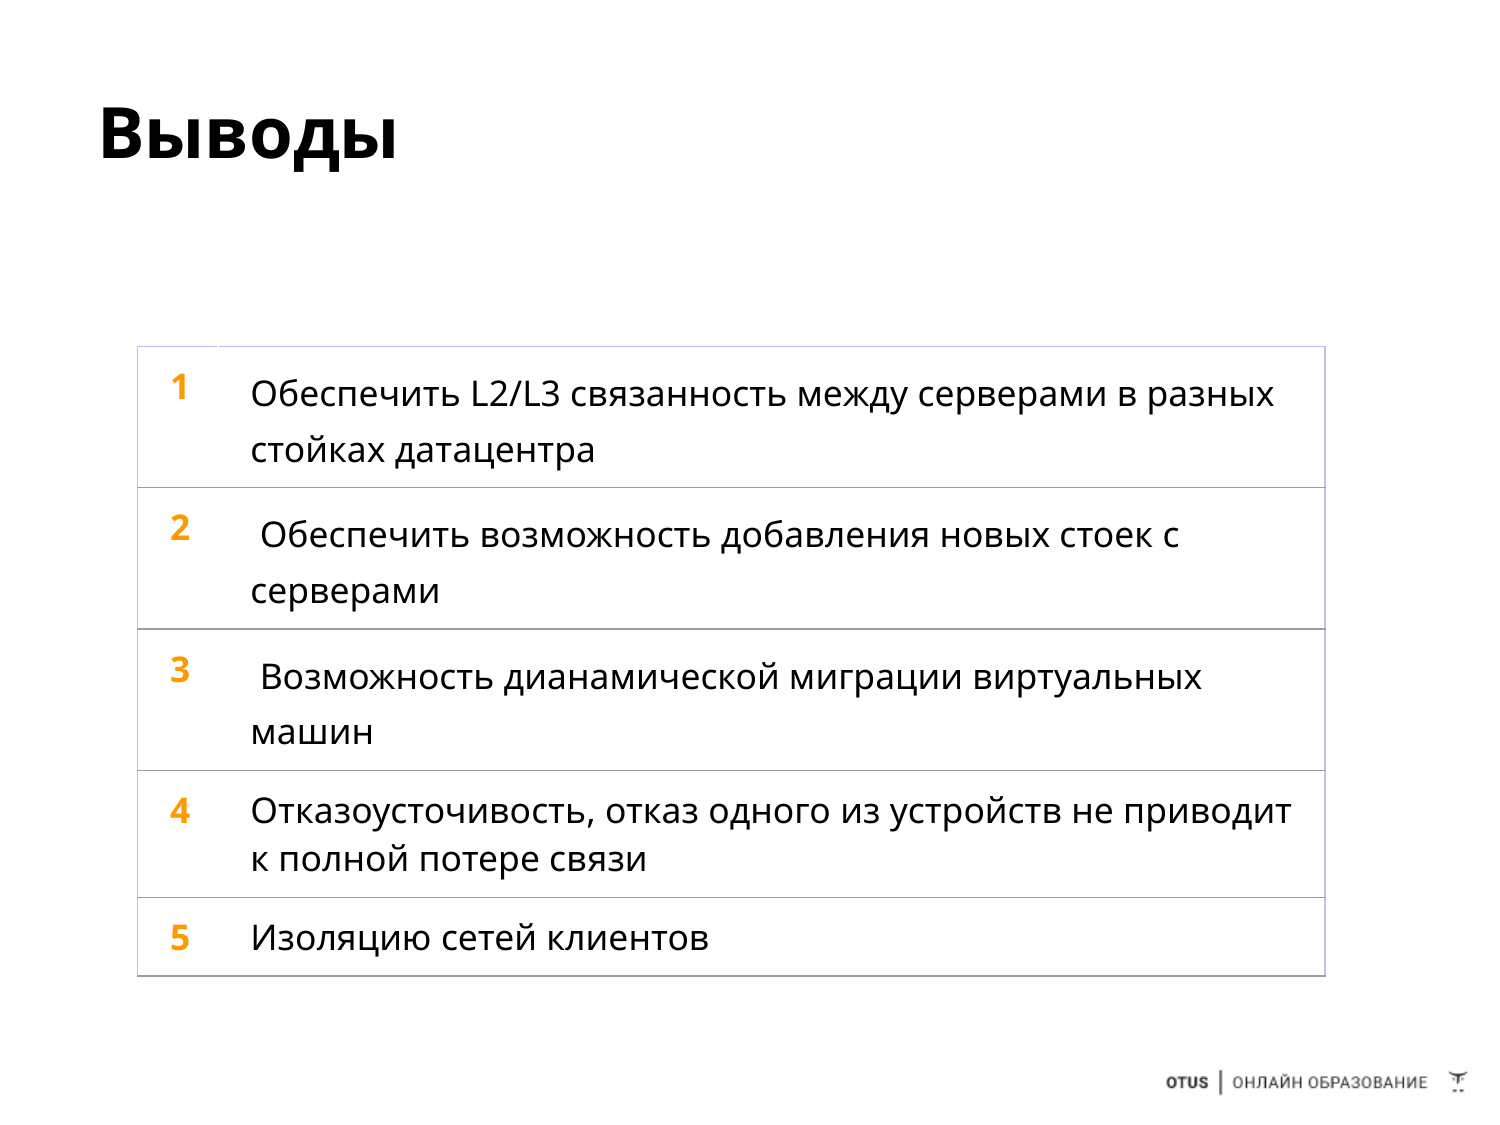

# Выводы
| 1 | Обеспечить L2/L3 связанность между серверами в разных стойках датацентра |
| --- | --- |
| 2 | Обеспечить возможность добавления новых стоек с серверами |
| 3 | Возможность дианамической миграции виртуальных машин |
| 4 | Отказоусточивость, отказ одного из устройств не приводит к полной потере связи |
| 5 | Изоляцию сетей клиентов |